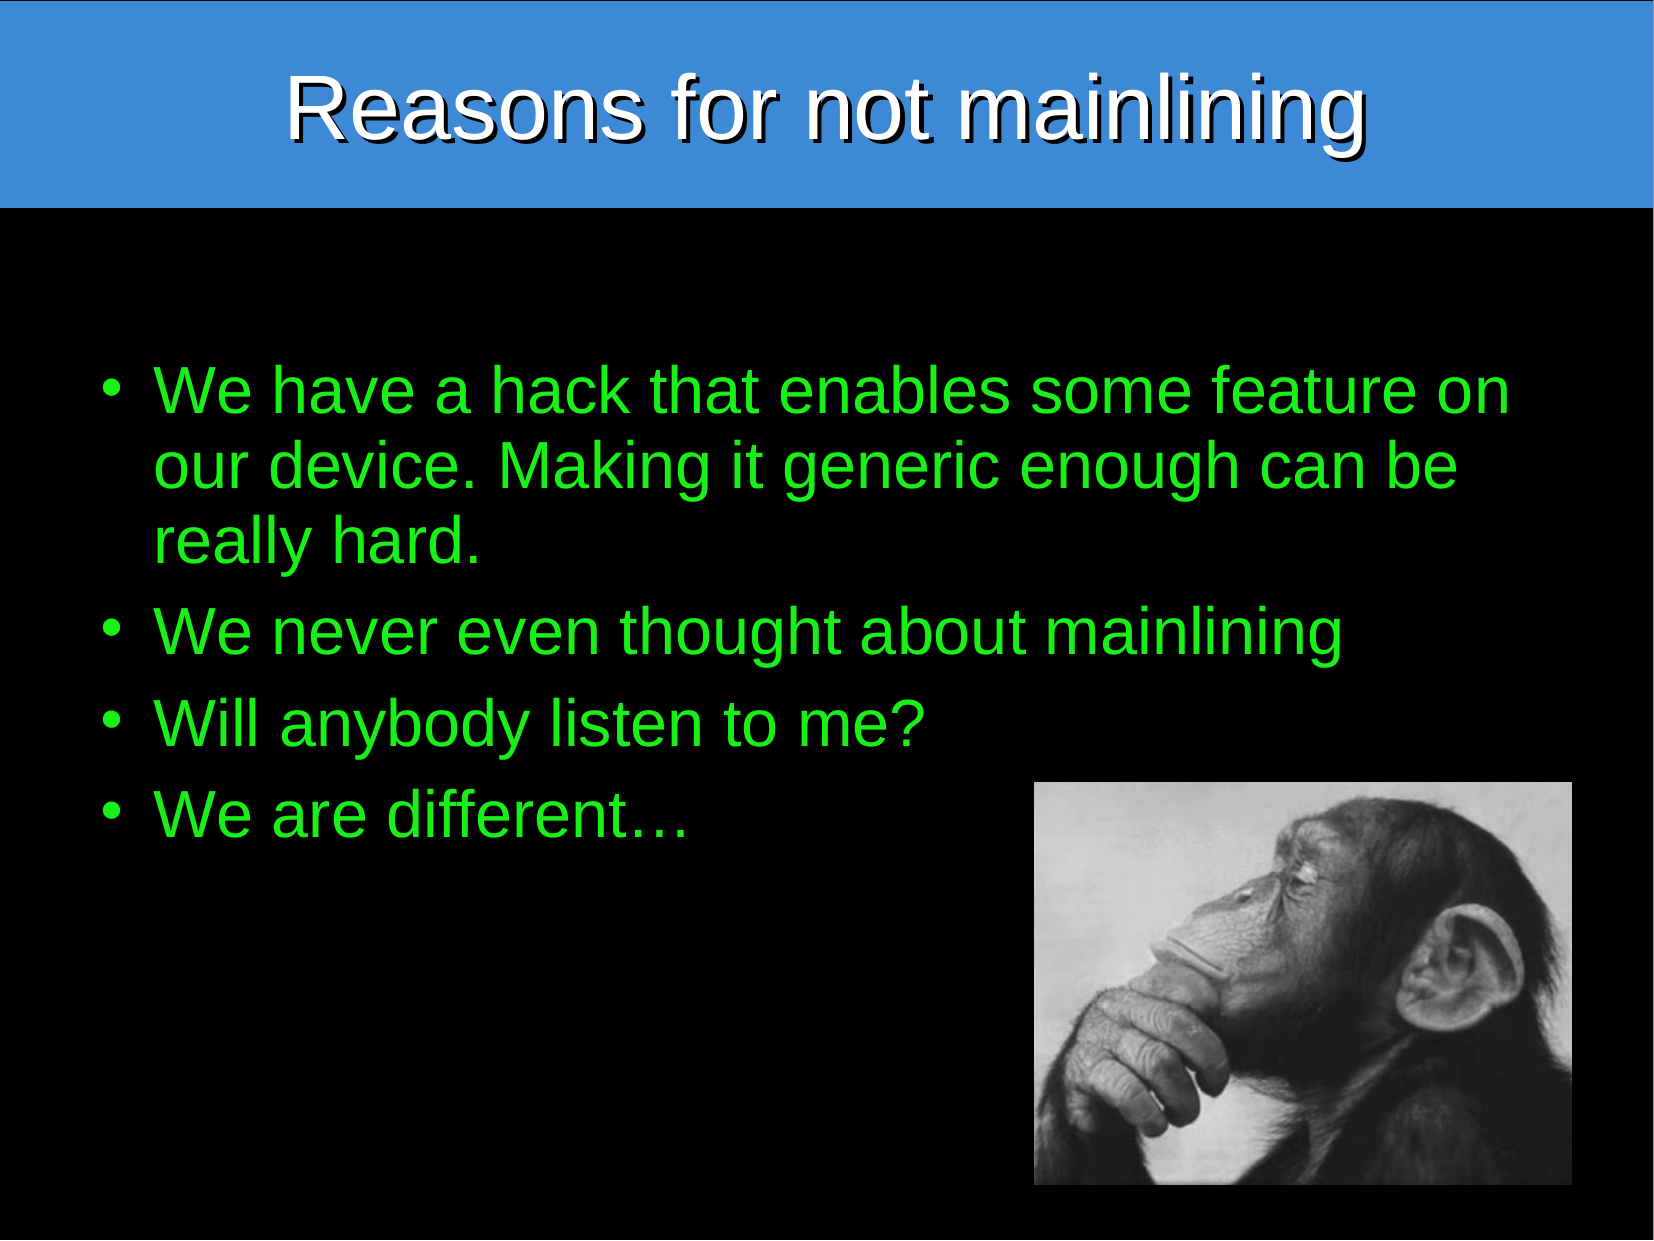

# Reasons for not mainlining
We have a hack that enables some feature on our device. Making it generic enough can be really hard.
We never even thought about mainlining
Will anybody listen to me?
We are different…